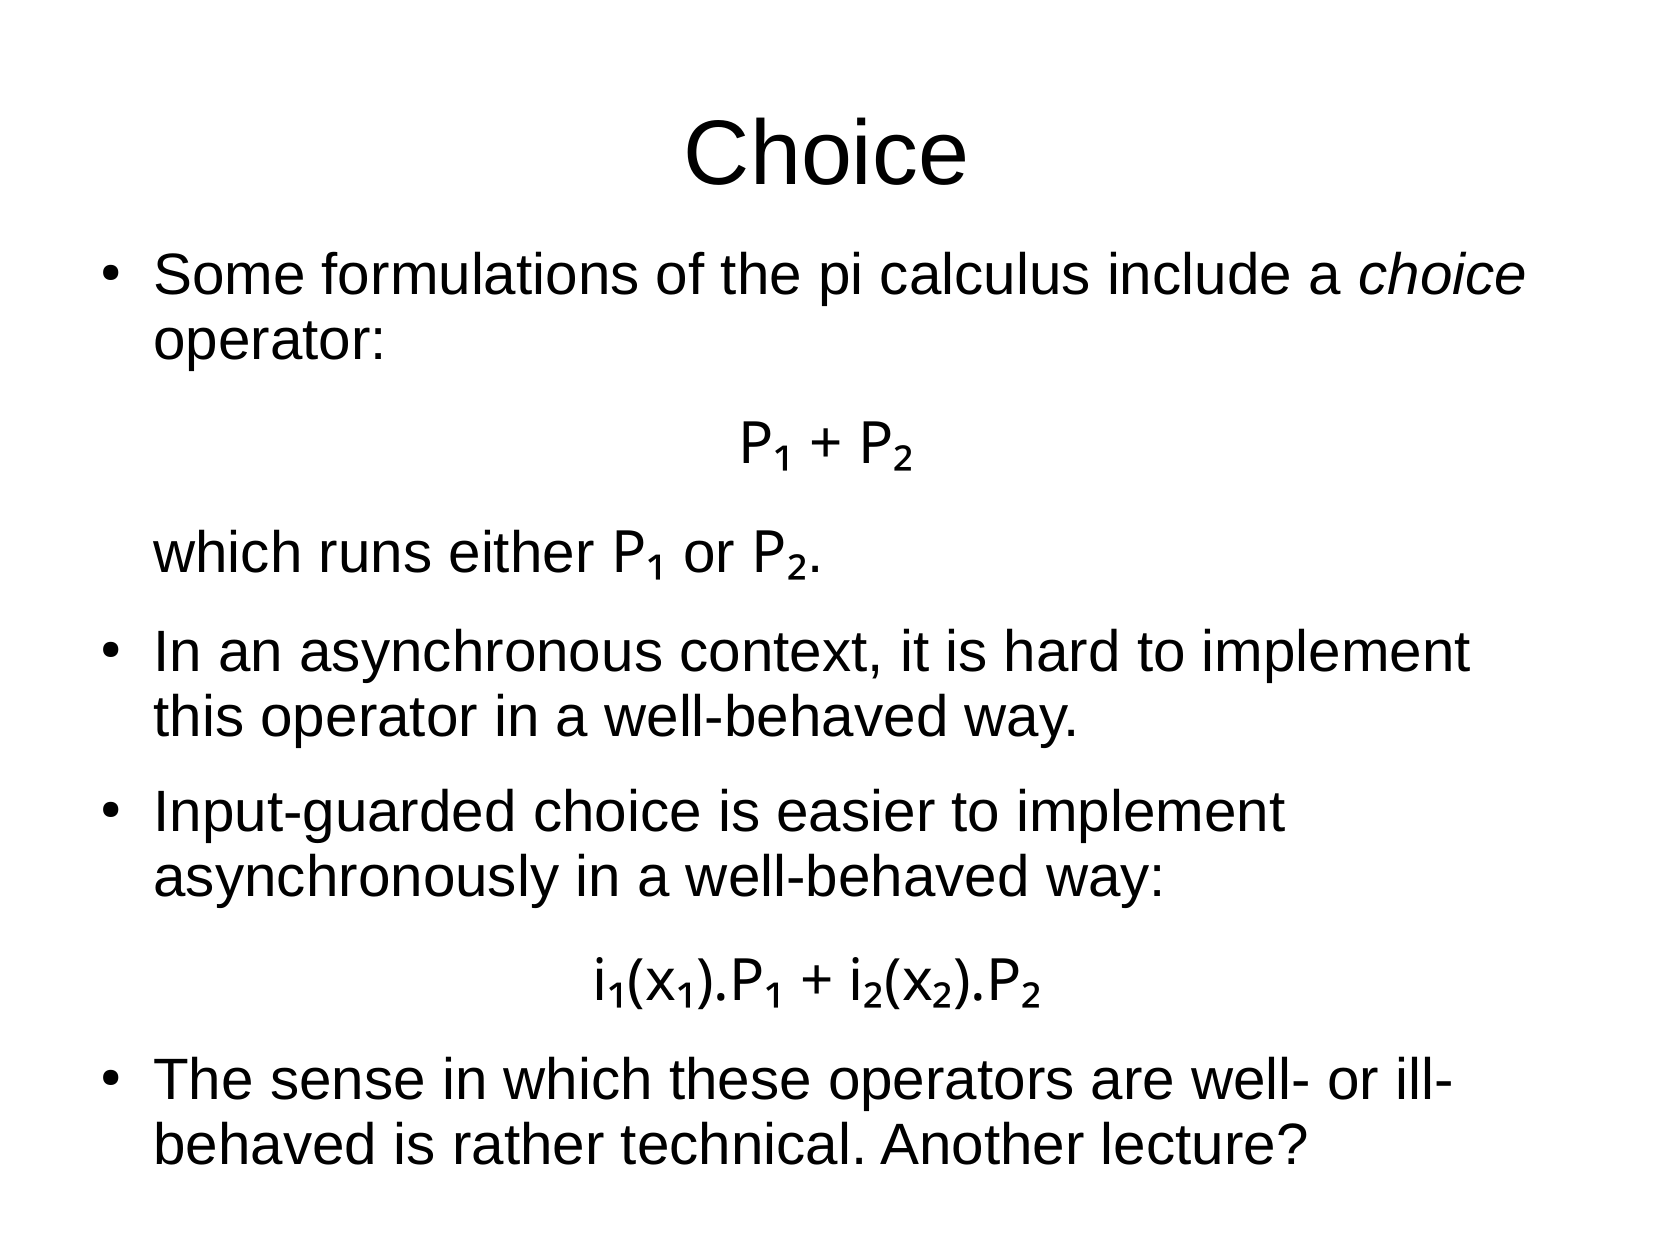

# Choice
Some formulations of the pi calculus include a choice operator:
 P₁ + P₂
which runs either P₁ or P₂.
In an asynchronous context, it is hard to implement this operator in a well-behaved way.
Input-guarded choice is easier to implement asynchronously in a well-behaved way:
 i₁(x₁).P₁ + i₂(x₂).P₂
The sense in which these operators are well- or ill-behaved is rather technical. Another lecture?